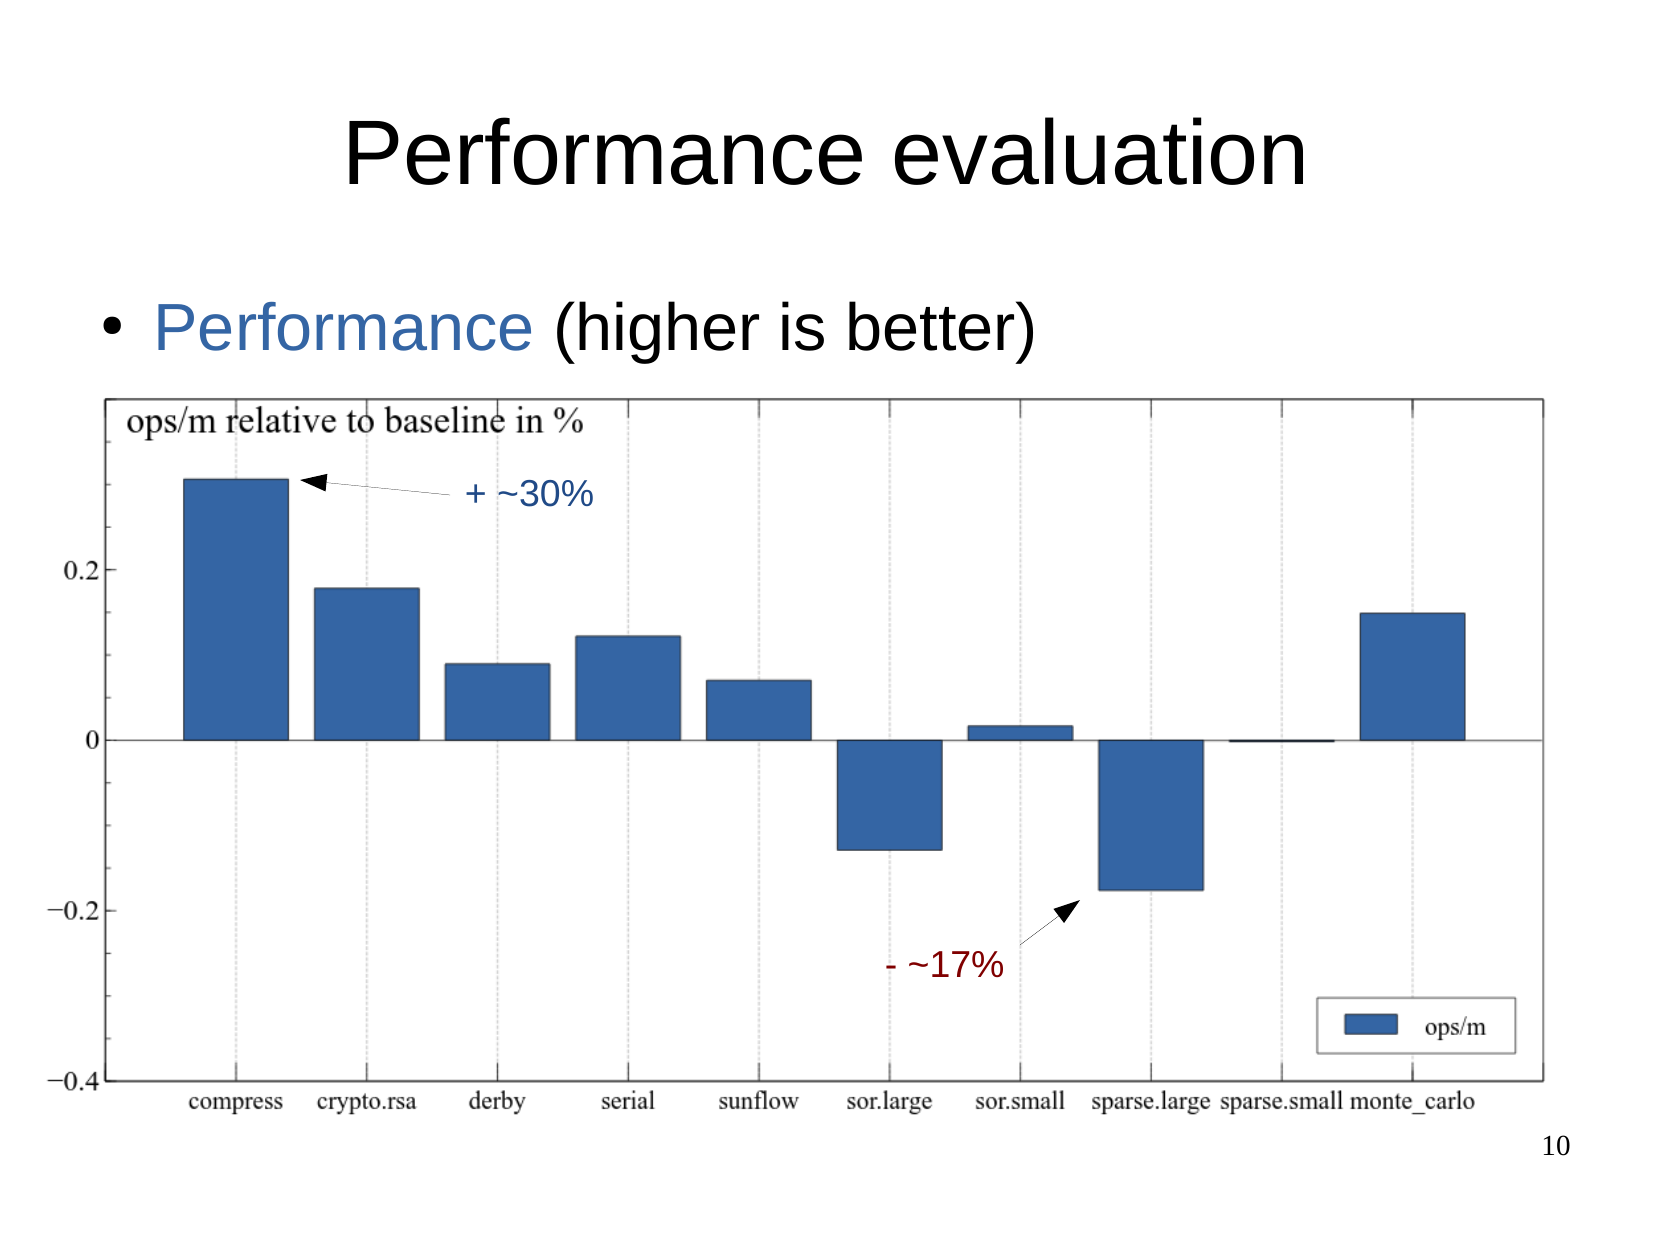

# Performance evaluation
Performance (higher is better)
+ ~30%
- ~17%
10